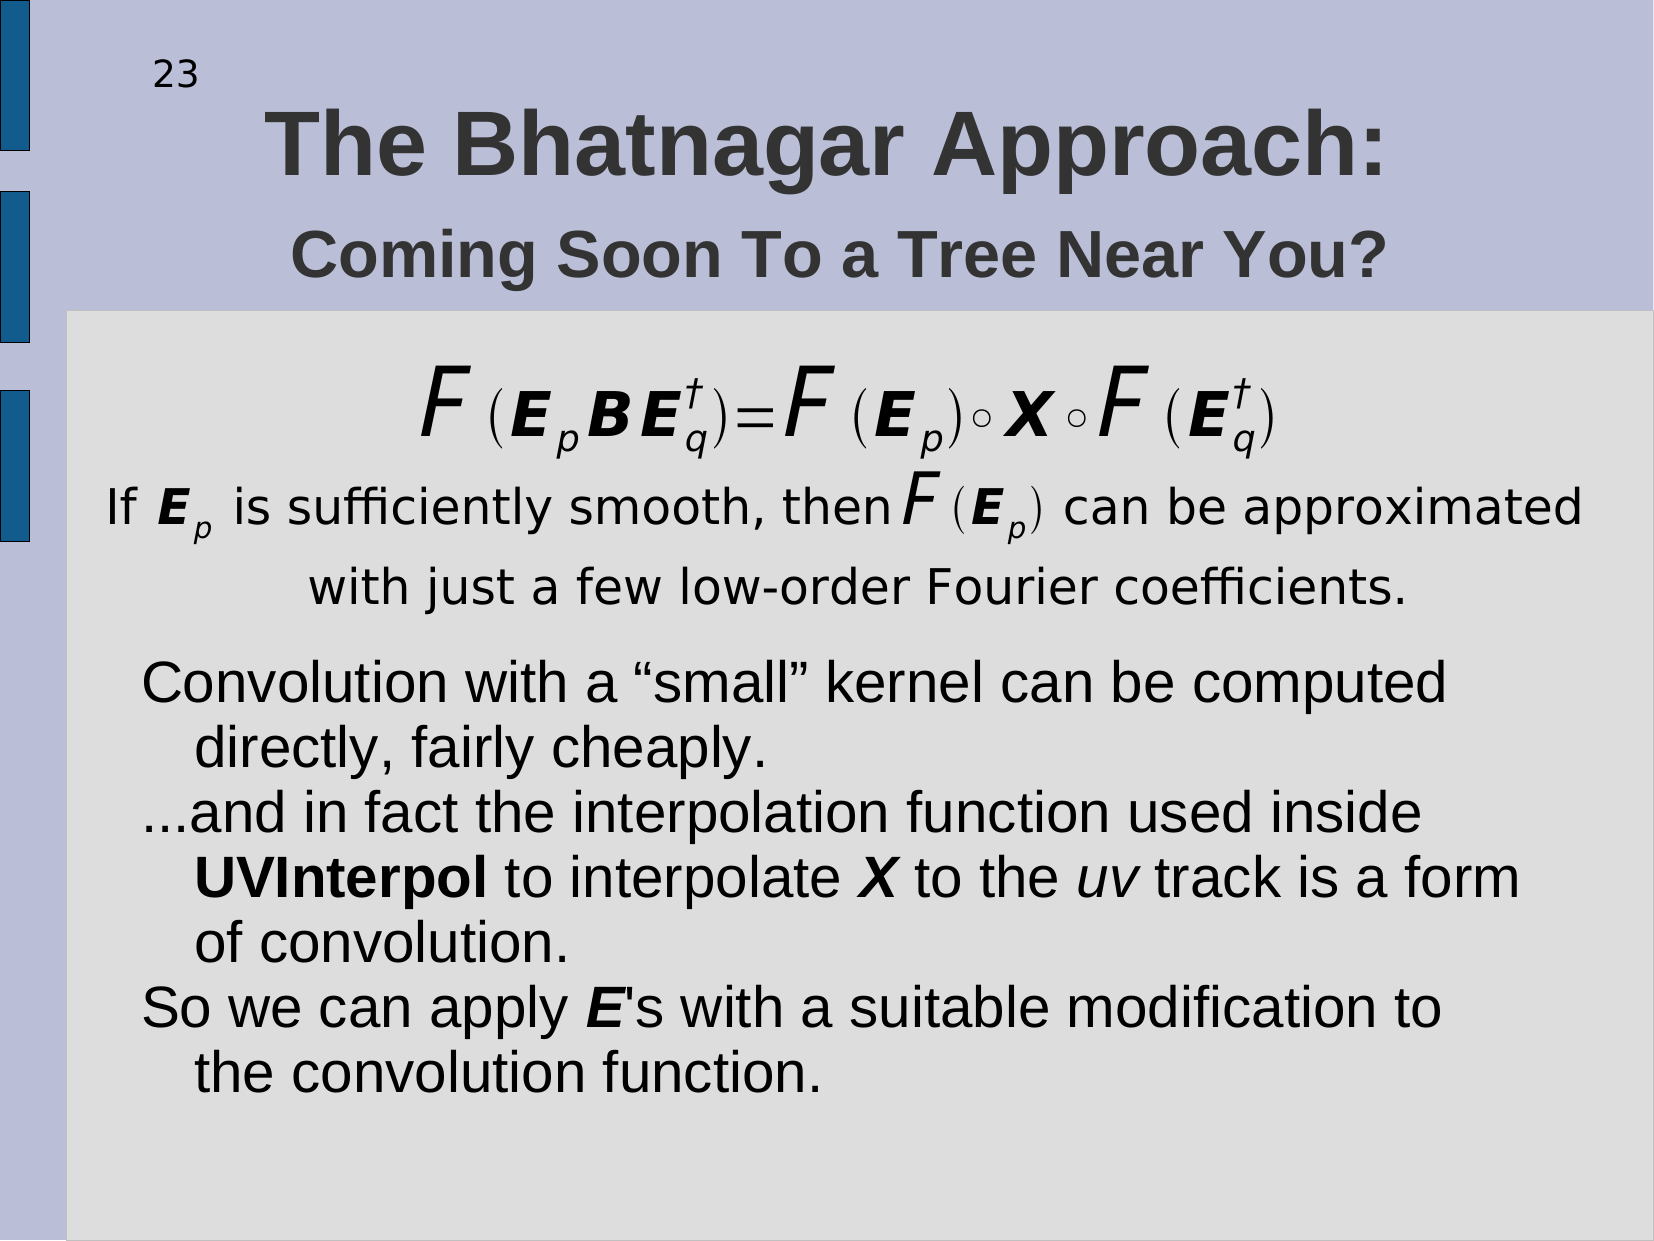

# The Bhatnagar Approach: Coming Soon To a Tree Near You?
Convolution with a “small” kernel can be computed directly, fairly cheaply.
...and in fact the interpolation function used inside UVInterpol to interpolate X to the uv track is a form of convolution.
So we can apply E's with a suitable modification to the convolution function.